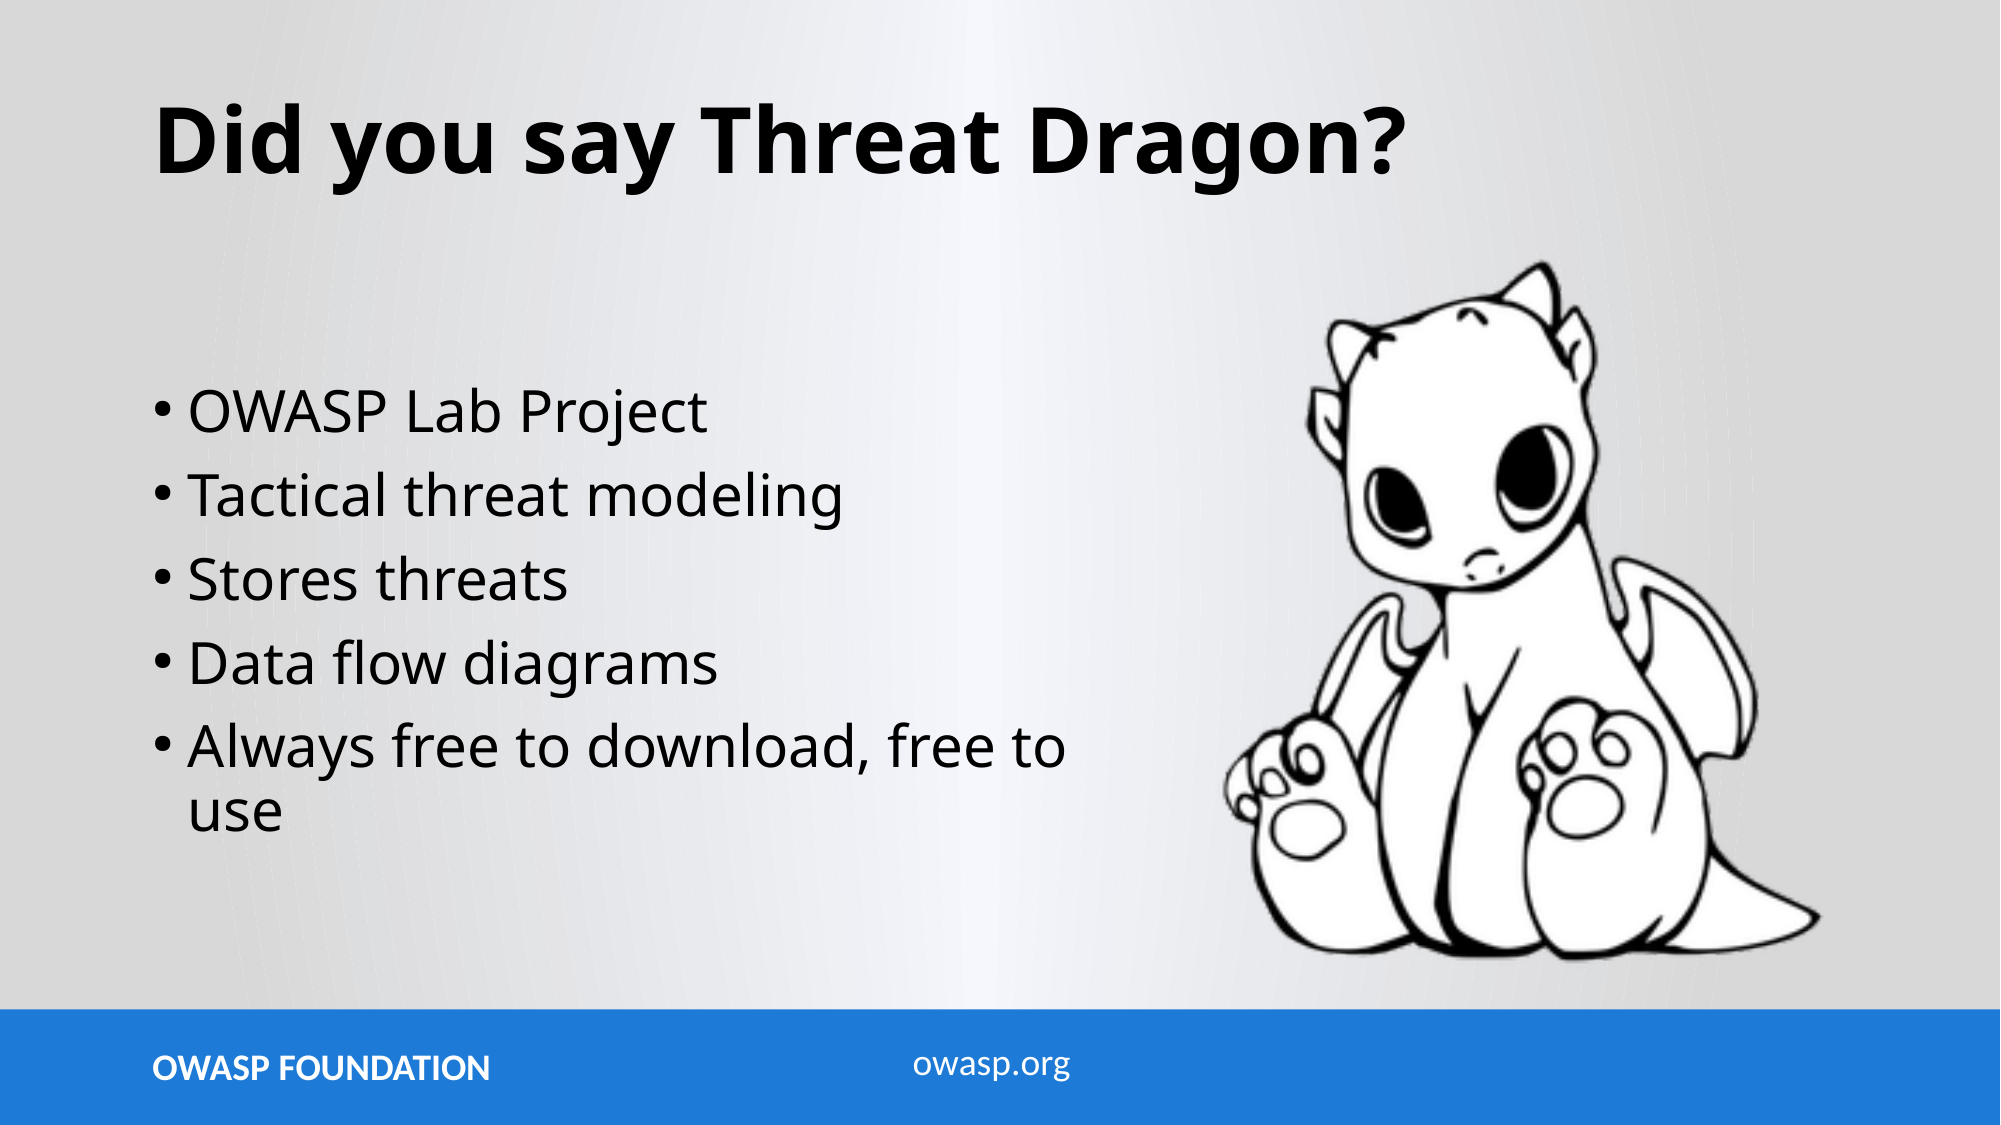

# Did you say Threat Dragon?
OWASP Lab Project
Tactical threat modeling
Stores threats
Data flow diagrams
Always free to download, free to use